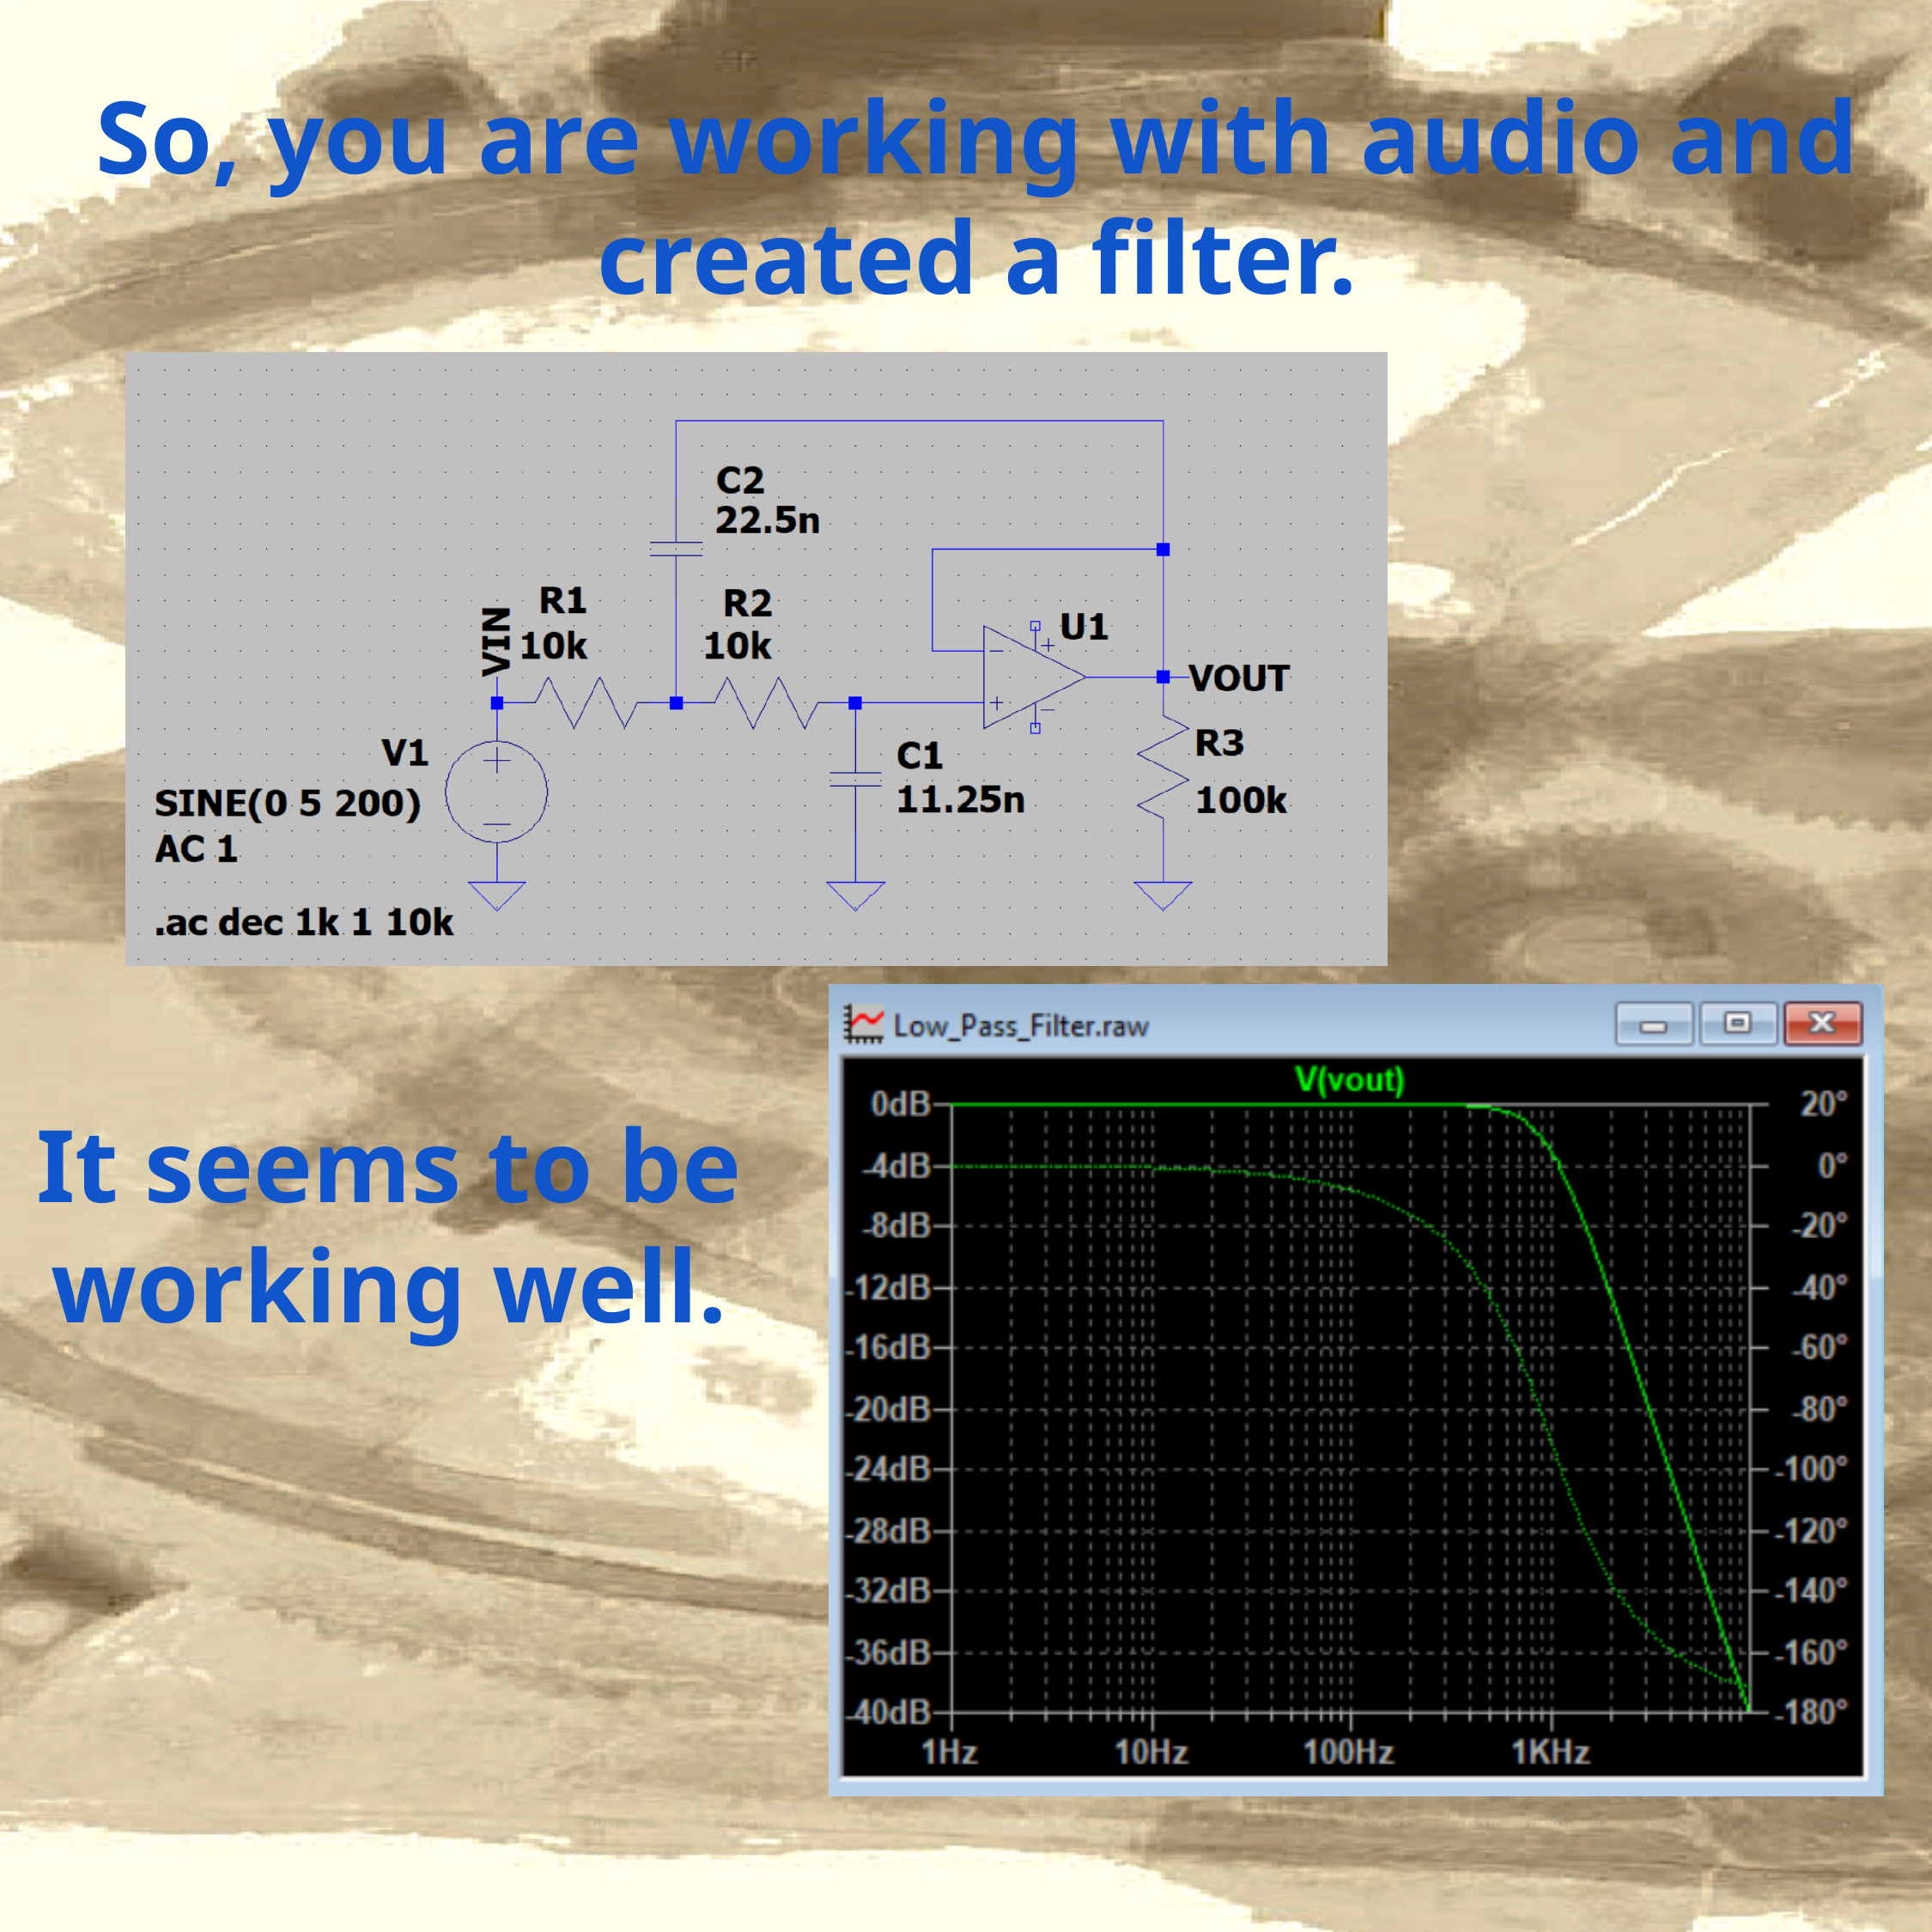

So, you are working with audio and created a filter.
It seems to be working well.